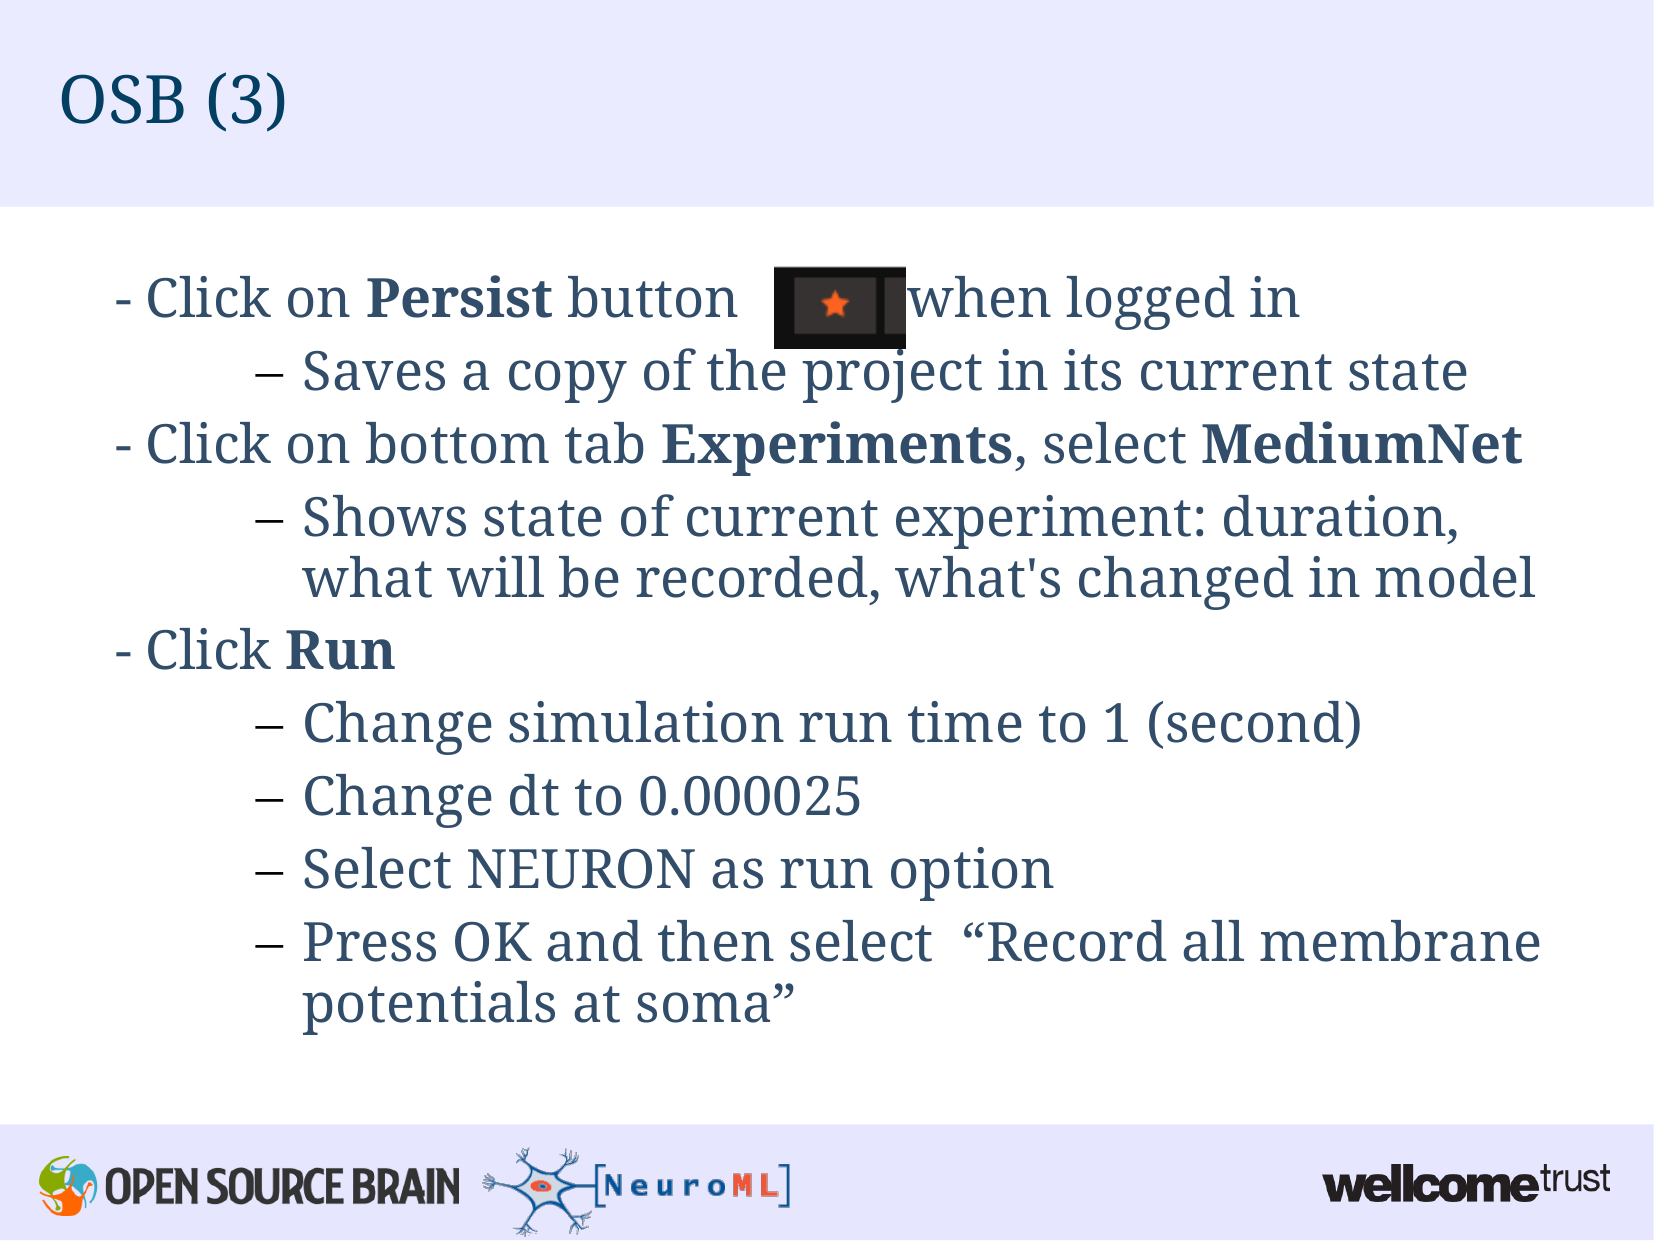

# OSB (3)
- Click on Persist button when logged in
Saves a copy of the project in its current state
- Click on bottom tab Experiments, select MediumNet
Shows state of current experiment: duration, what will be recorded, what's changed in model
- Click Run
Change simulation run time to 1 (second)
Change dt to 0.000025
Select NEURON as run option
Press OK and then select “Record all membrane potentials at soma”